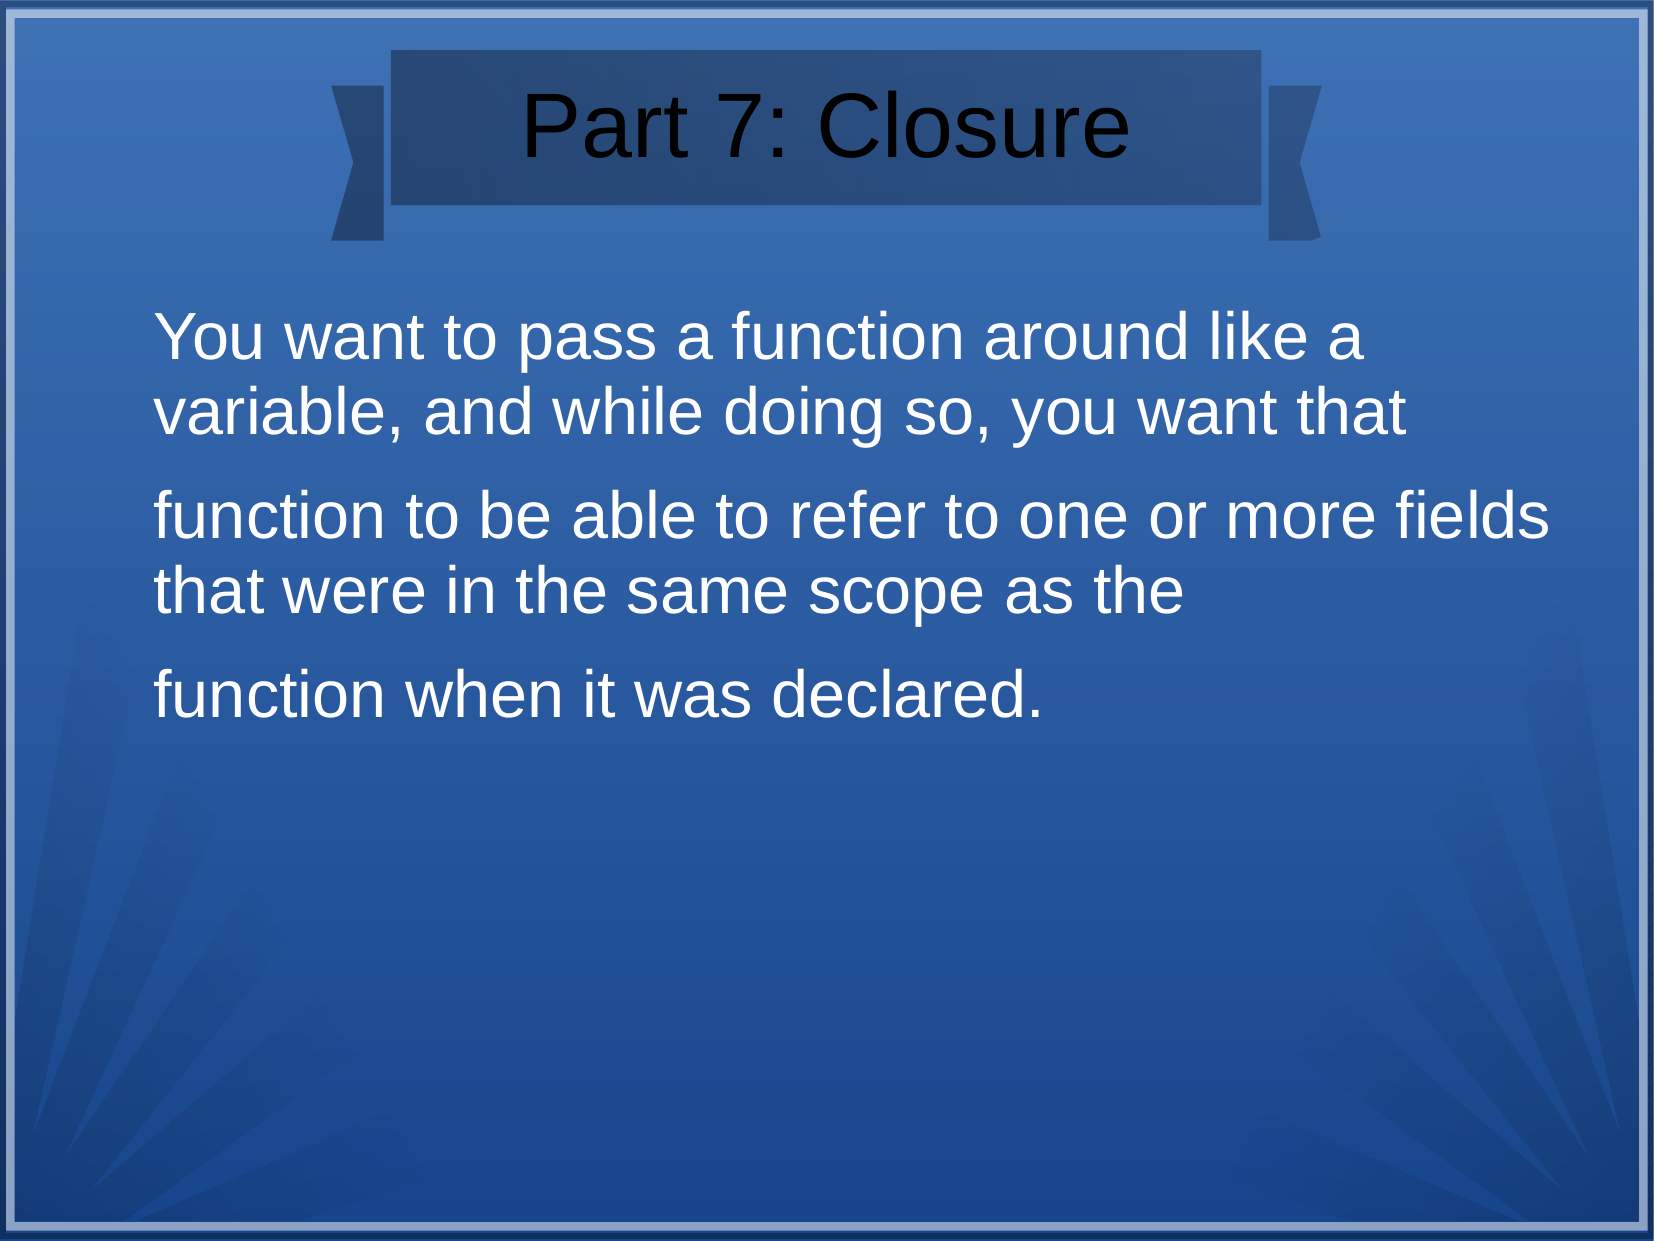

# Part 7: Closure
You want to pass a function around like a variable, and while doing so, you want that
function to be able to refer to one or more fields that were in the same scope as the
function when it was declared.